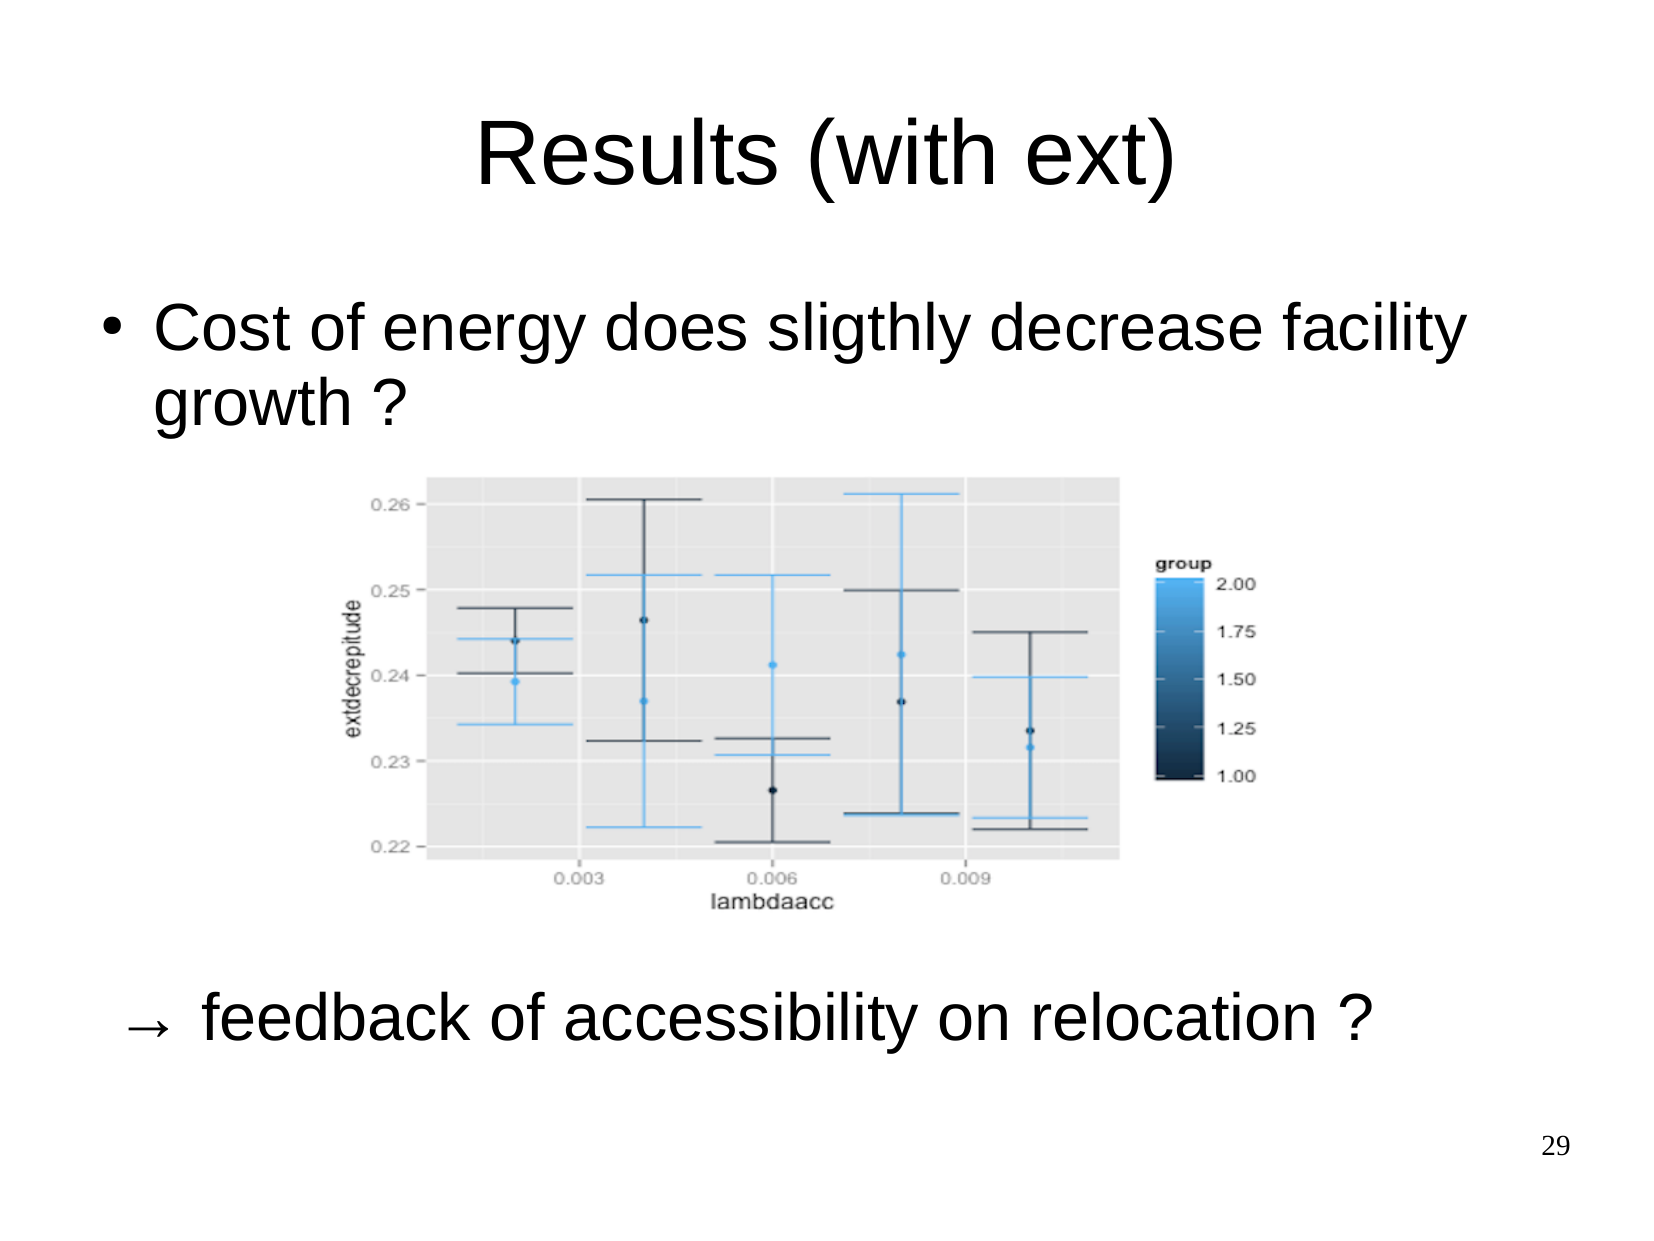

# Results (with ext)
Cost of energy does sligthly decrease facility growth ?
→ feedback of accessibility on relocation ?
29